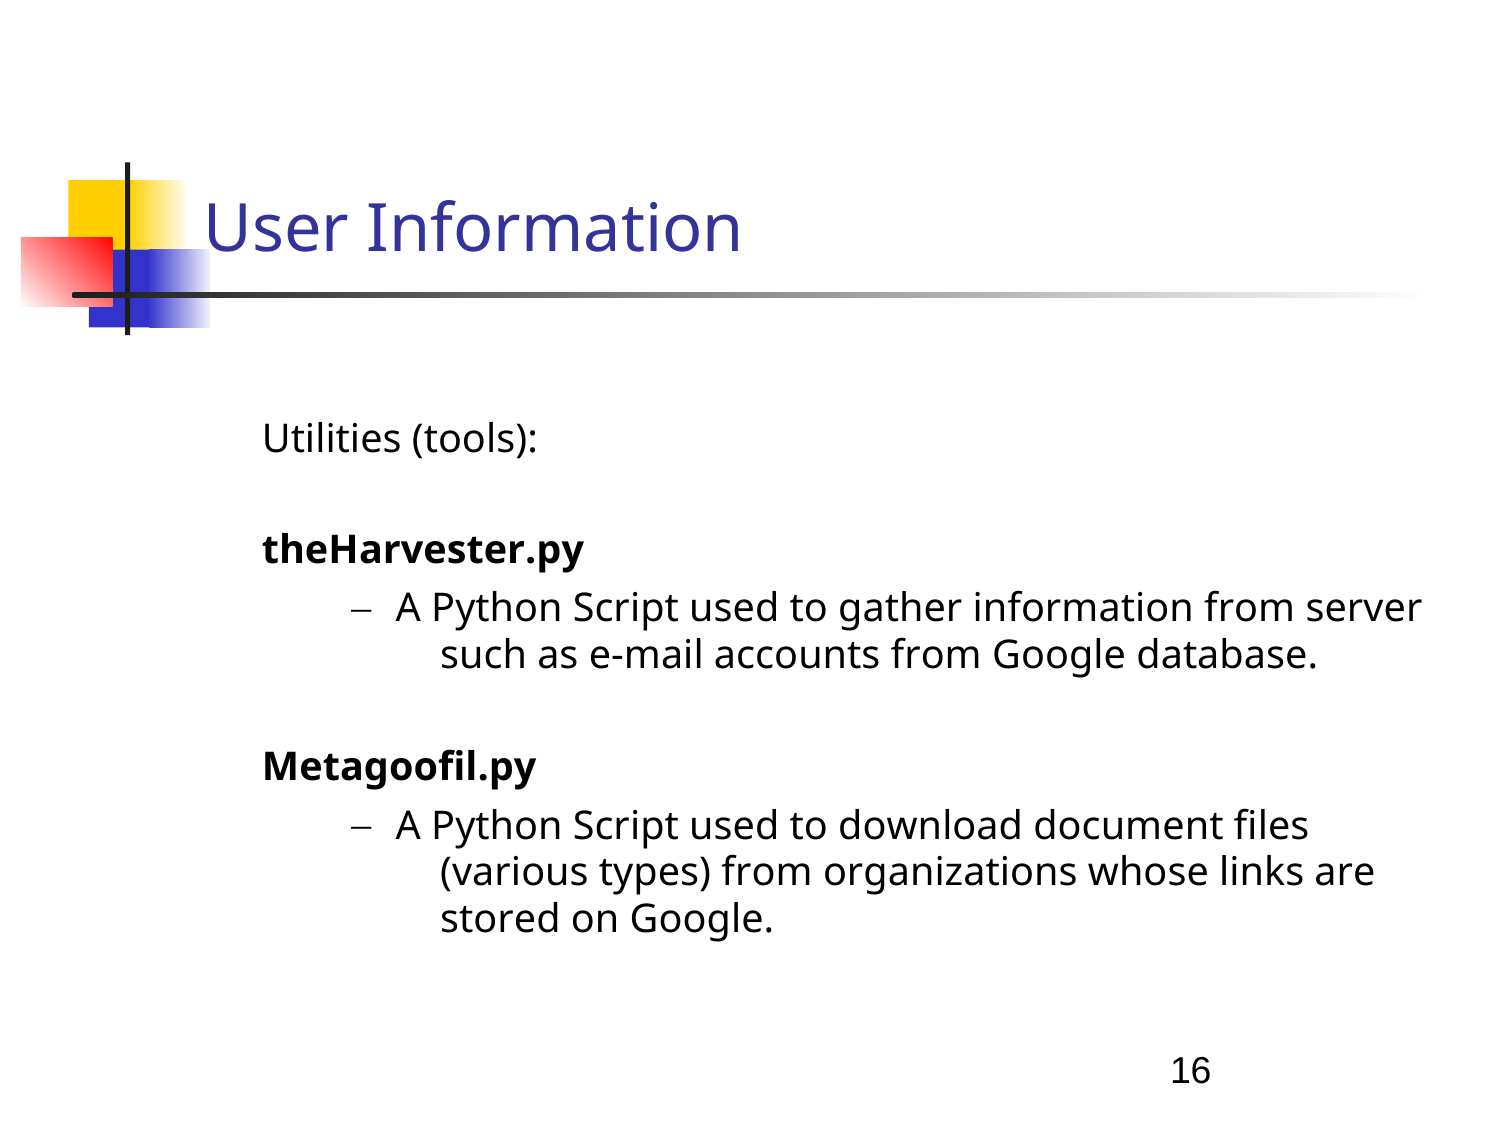

# User Information
Utilities (tools):
theHarvester.py
A Python Script used to gather information from server such as e-mail accounts from Google database.
Metagoofil.py
A Python Script used to download document files (various types) from organizations whose links are stored on Google.
16